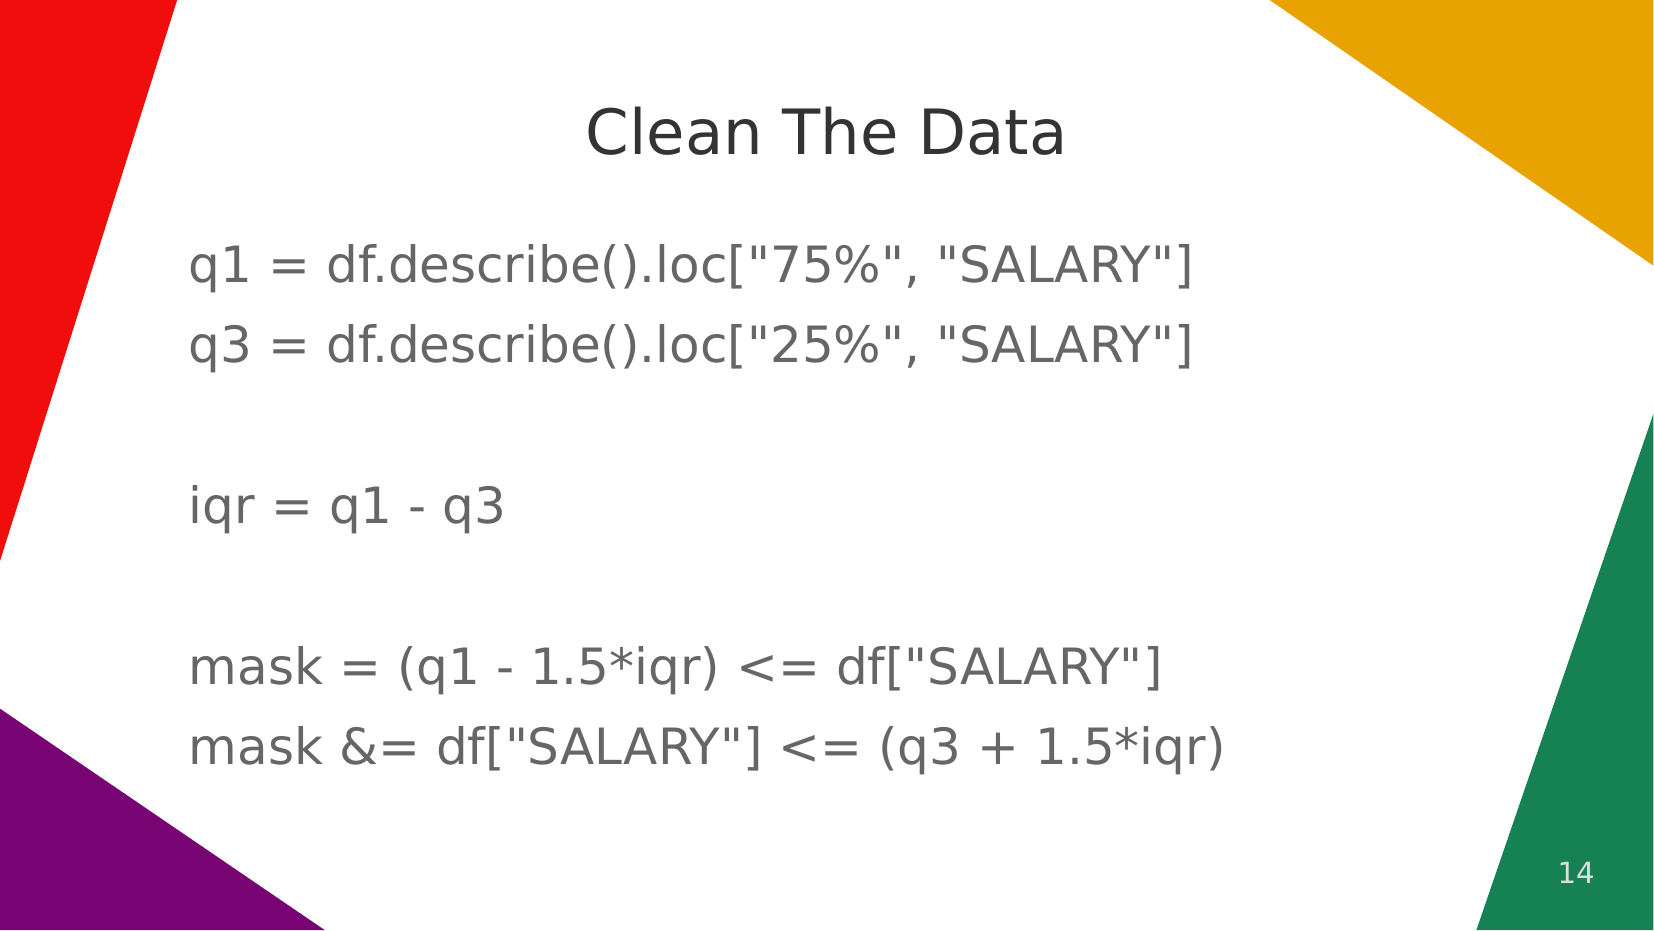

# Clean The Data
q1 = df.describe().loc["75%", "SALARY"]
q3 = df.describe().loc["25%", "SALARY"]
iqr = q1 - q3
mask = (q1 - 1.5*iqr) <= df["SALARY"]
mask &= df["SALARY"] <= (q3 + 1.5*iqr)
14